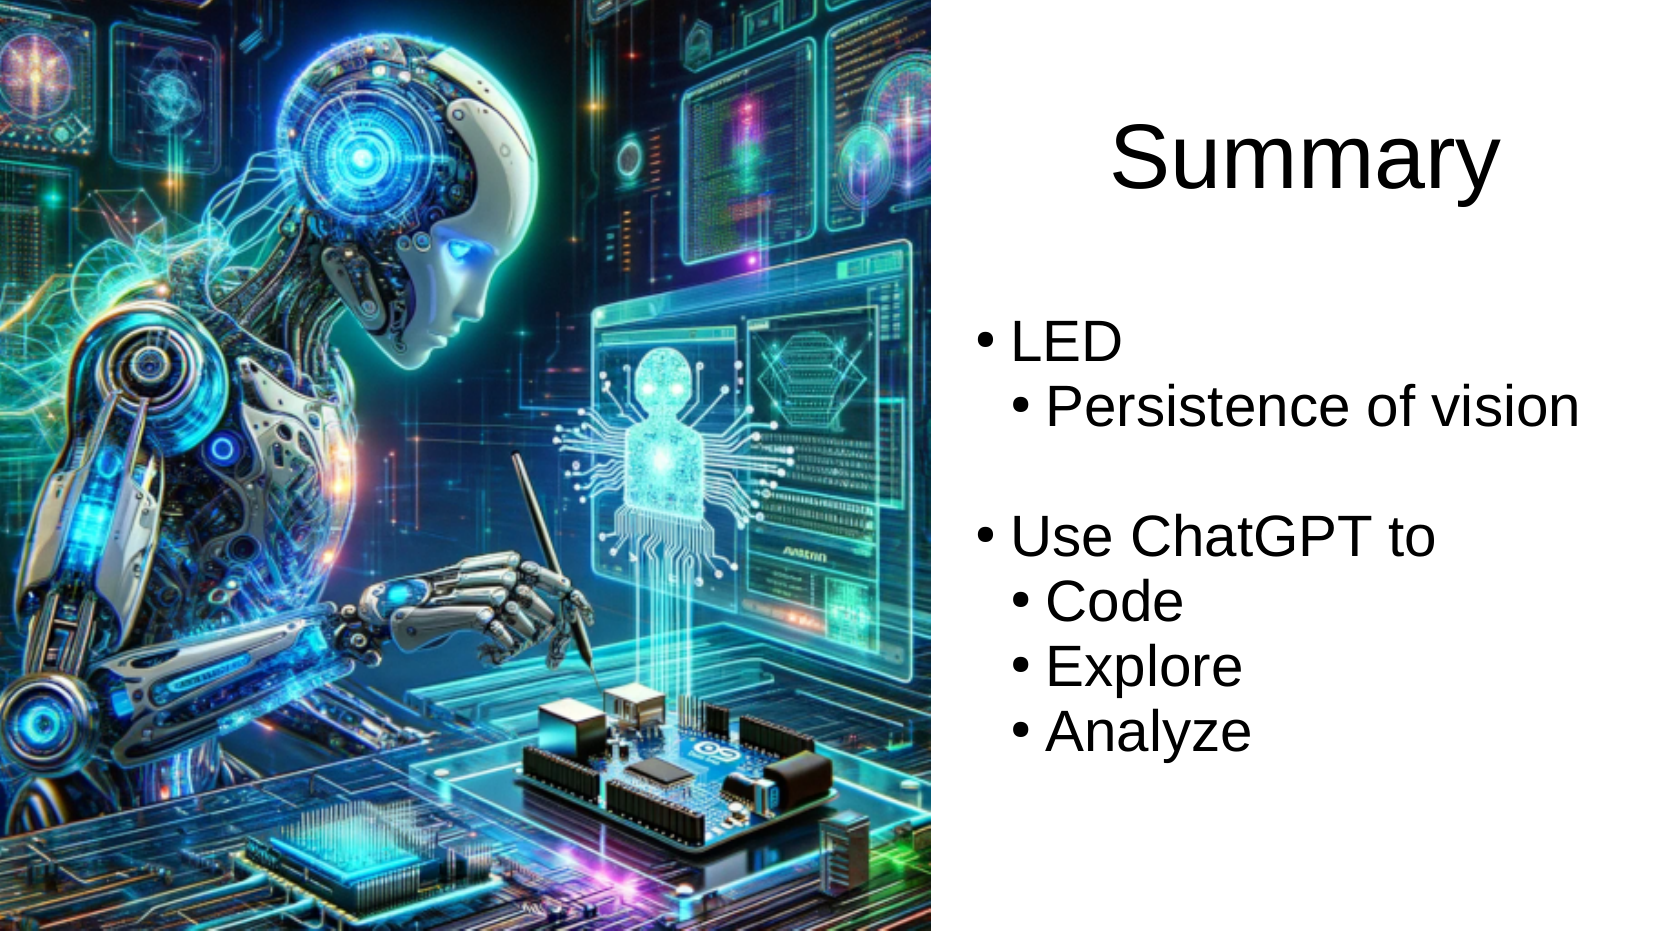

# Summary
LED
Persistence of vision
Use ChatGPT to
Code
Explore
Analyze